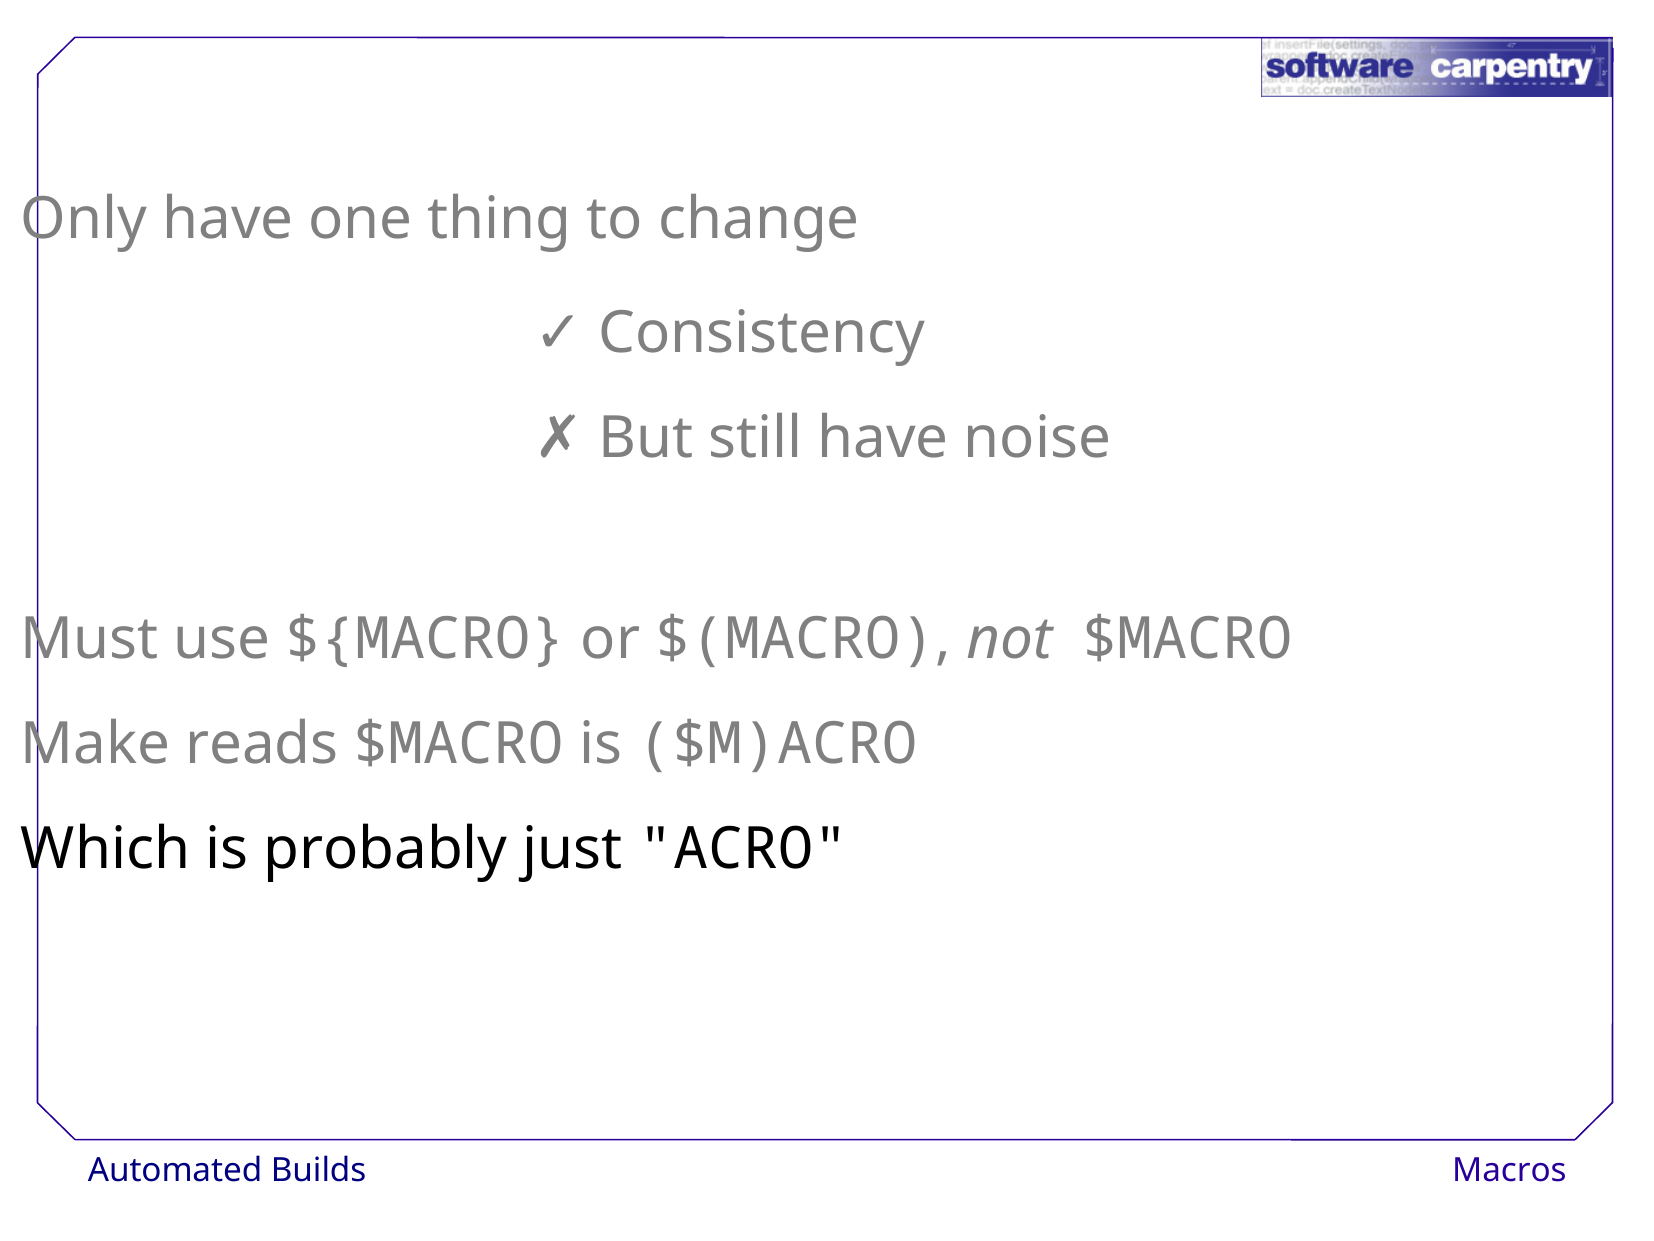

Only have one thing to change
Must use ${MACRO} or $(MACRO), not $MACRO
Make reads $MACRO is ($M)ACRO
Which is probably just "ACRO"
✓ Consistency
✗ But still have noise